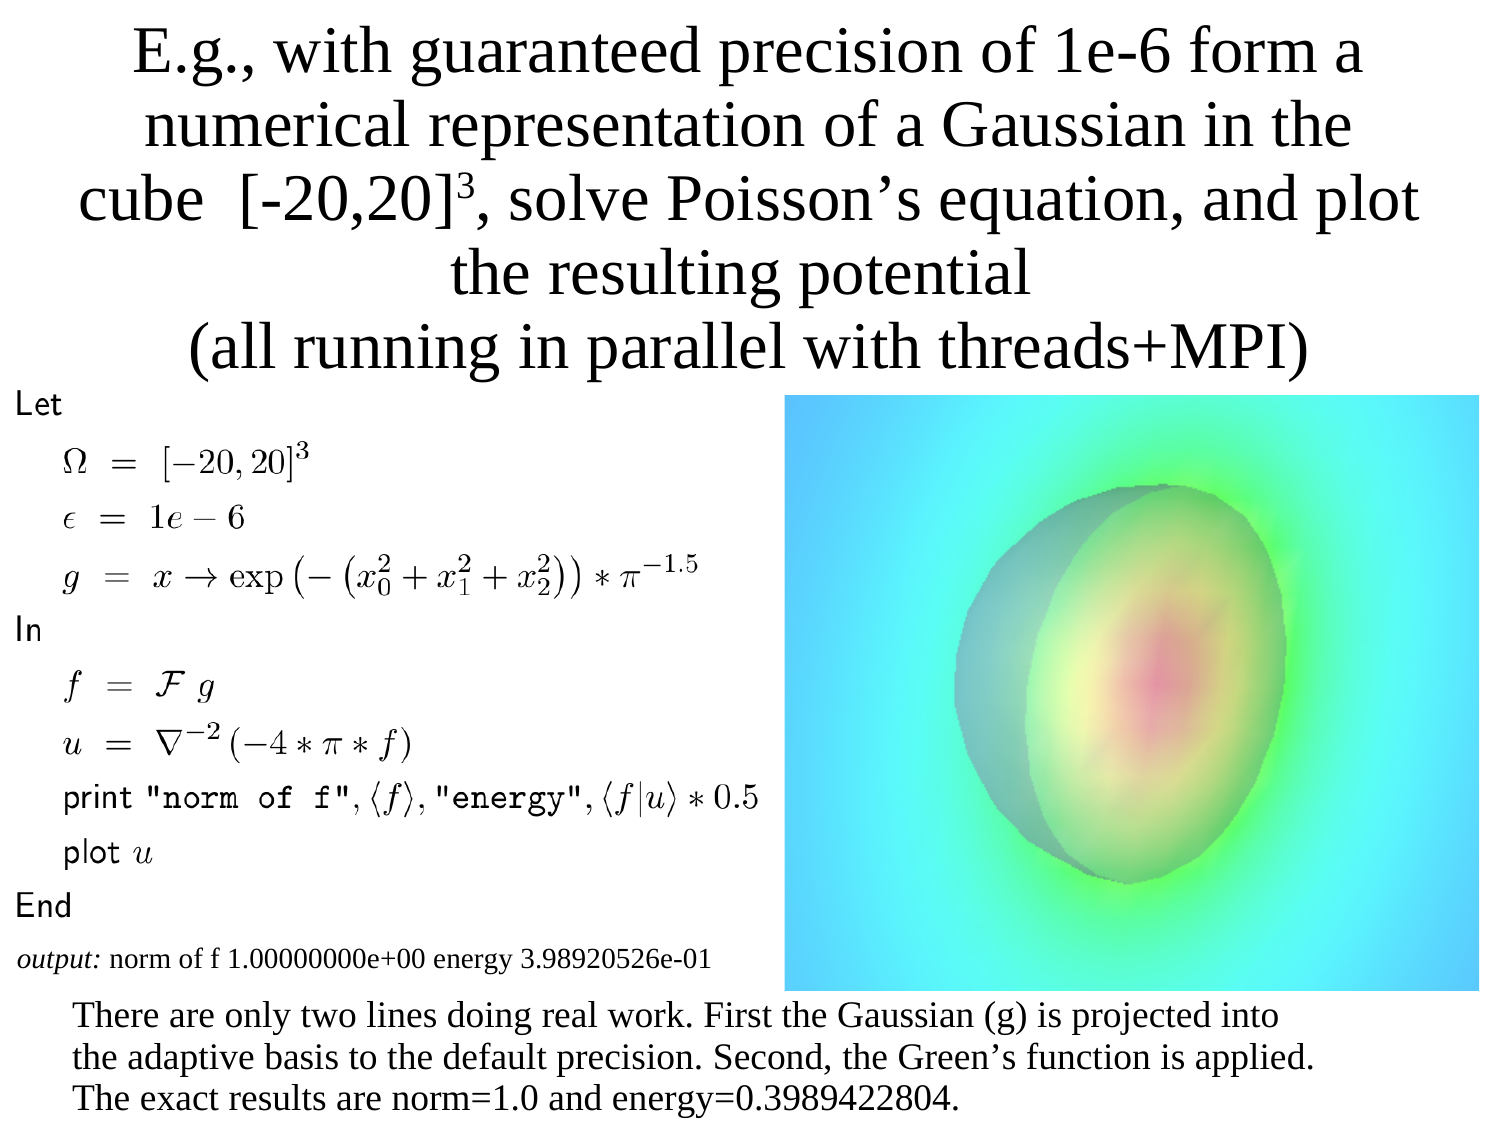

# E.g., with guaranteed precision of 1e-6 form a numerical representation of a Gaussian in the cube [-20,20]3, solve Poisson’s equation, and plot the resulting potential (all running in parallel with threads+MPI)
output: norm of f 1.00000000e+00 energy 3.98920526e-01
There are only two lines doing real work. First the Gaussian (g) is projected into
the adaptive basis to the default precision. Second, the Green’s function is applied.
The exact results are norm=1.0 and energy=0.3989422804.